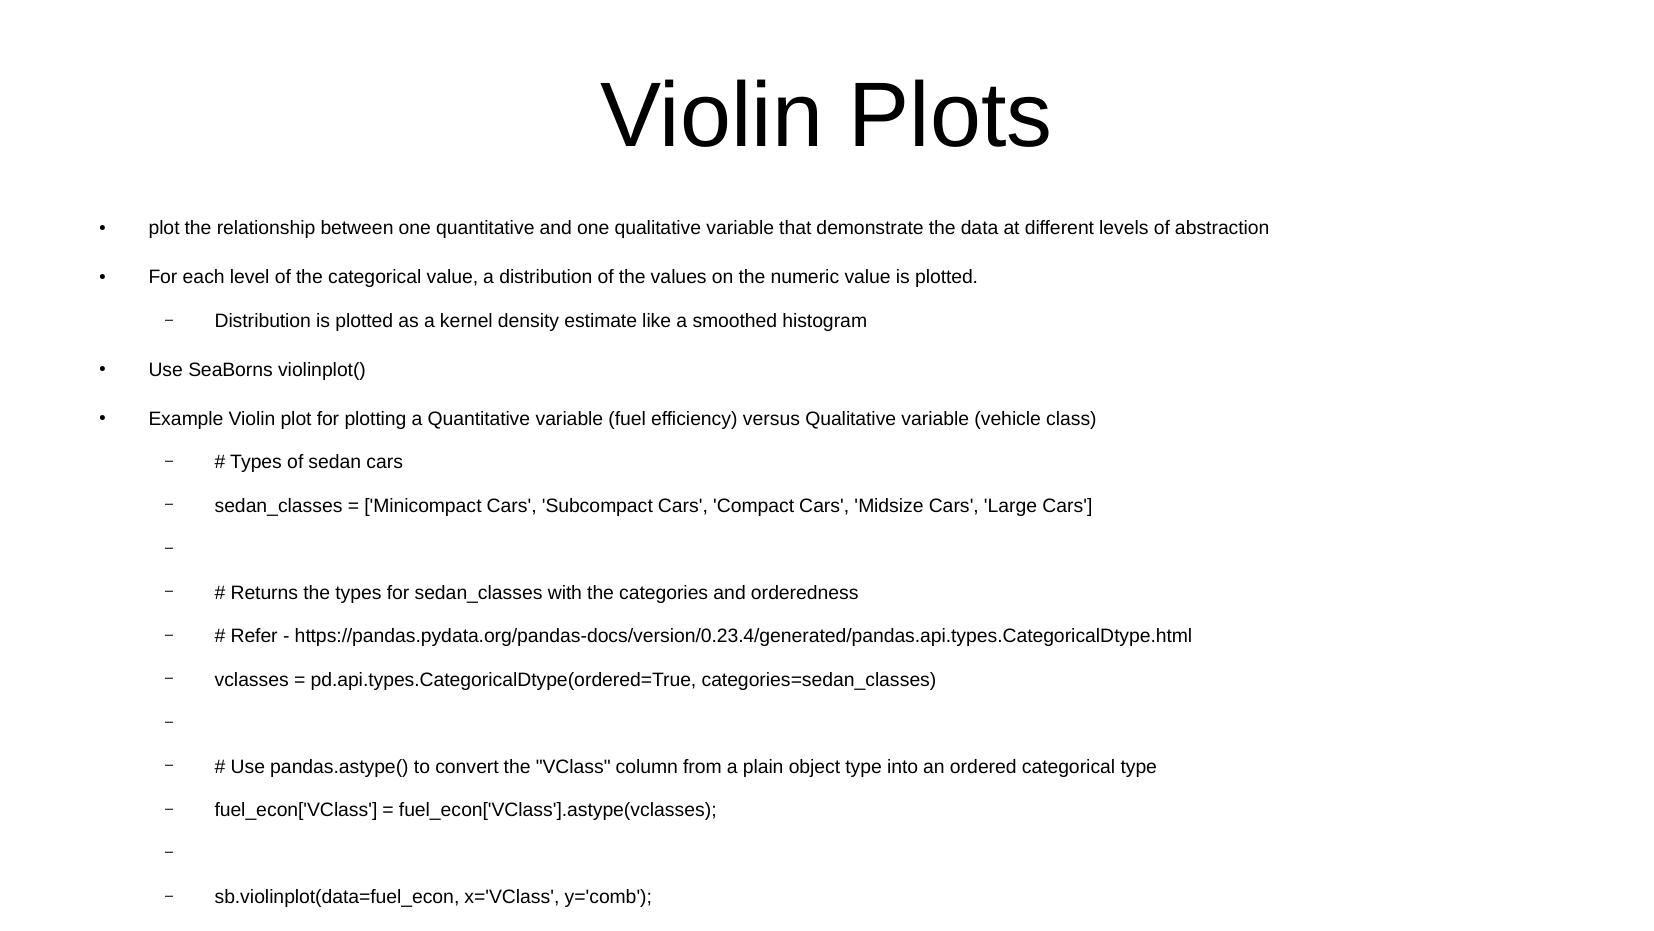

# Violin Plots
plot the relationship between one quantitative and one qualitative variable that demonstrate the data at different levels of abstraction
For each level of the categorical value, a distribution of the values on the numeric value is plotted.
Distribution is plotted as a kernel density estimate like a smoothed histogram
Use SeaBorns violinplot()
Example Violin plot for plotting a Quantitative variable (fuel efficiency) versus Qualitative variable (vehicle class)
# Types of sedan cars
sedan_classes = ['Minicompact Cars', 'Subcompact Cars', 'Compact Cars', 'Midsize Cars', 'Large Cars']
# Returns the types for sedan_classes with the categories and orderedness
# Refer - https://pandas.pydata.org/pandas-docs/version/0.23.4/generated/pandas.api.types.CategoricalDtype.html
vclasses = pd.api.types.CategoricalDtype(ordered=True, categories=sedan_classes)
# Use pandas.astype() to convert the "VClass" column from a plain object type into an ordered categorical type
fuel_econ['VClass'] = fuel_econ['VClass'].astype(vclasses);
sb.violinplot(data=fuel_econ, x='VClass', y='comb');